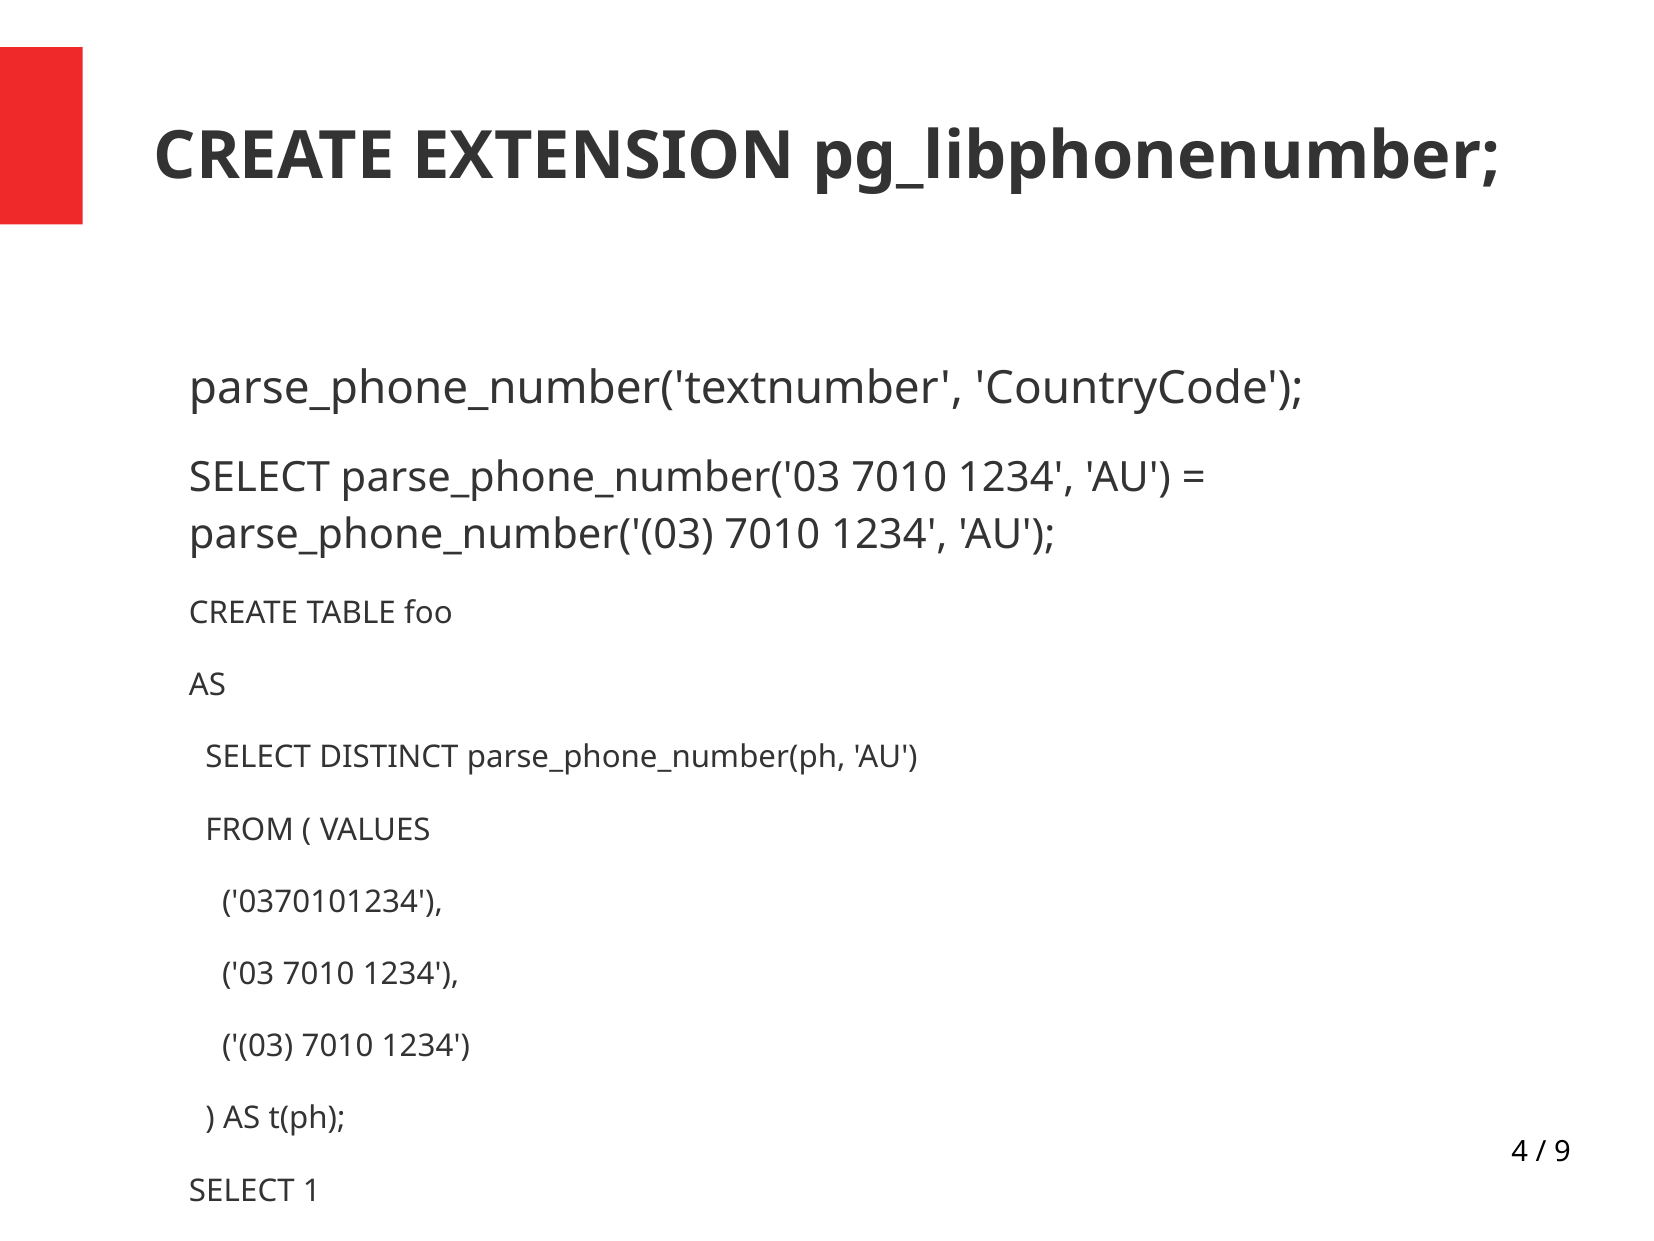

# CREATE EXTENSION pg_libphonenumber;
parse_phone_number('textnumber', 'CountryCode');
SELECT parse_phone_number('03 7010 1234', 'AU') = parse_phone_number('(03) 7010 1234', 'AU');
CREATE TABLE foo
AS
 SELECT DISTINCT parse_phone_number(ph, 'AU')
 FROM ( VALUES
 ('0370101234'),
 ('03 7010 1234'),
 ('(03) 7010 1234')
 ) AS t(ph);
SELECT 1
4